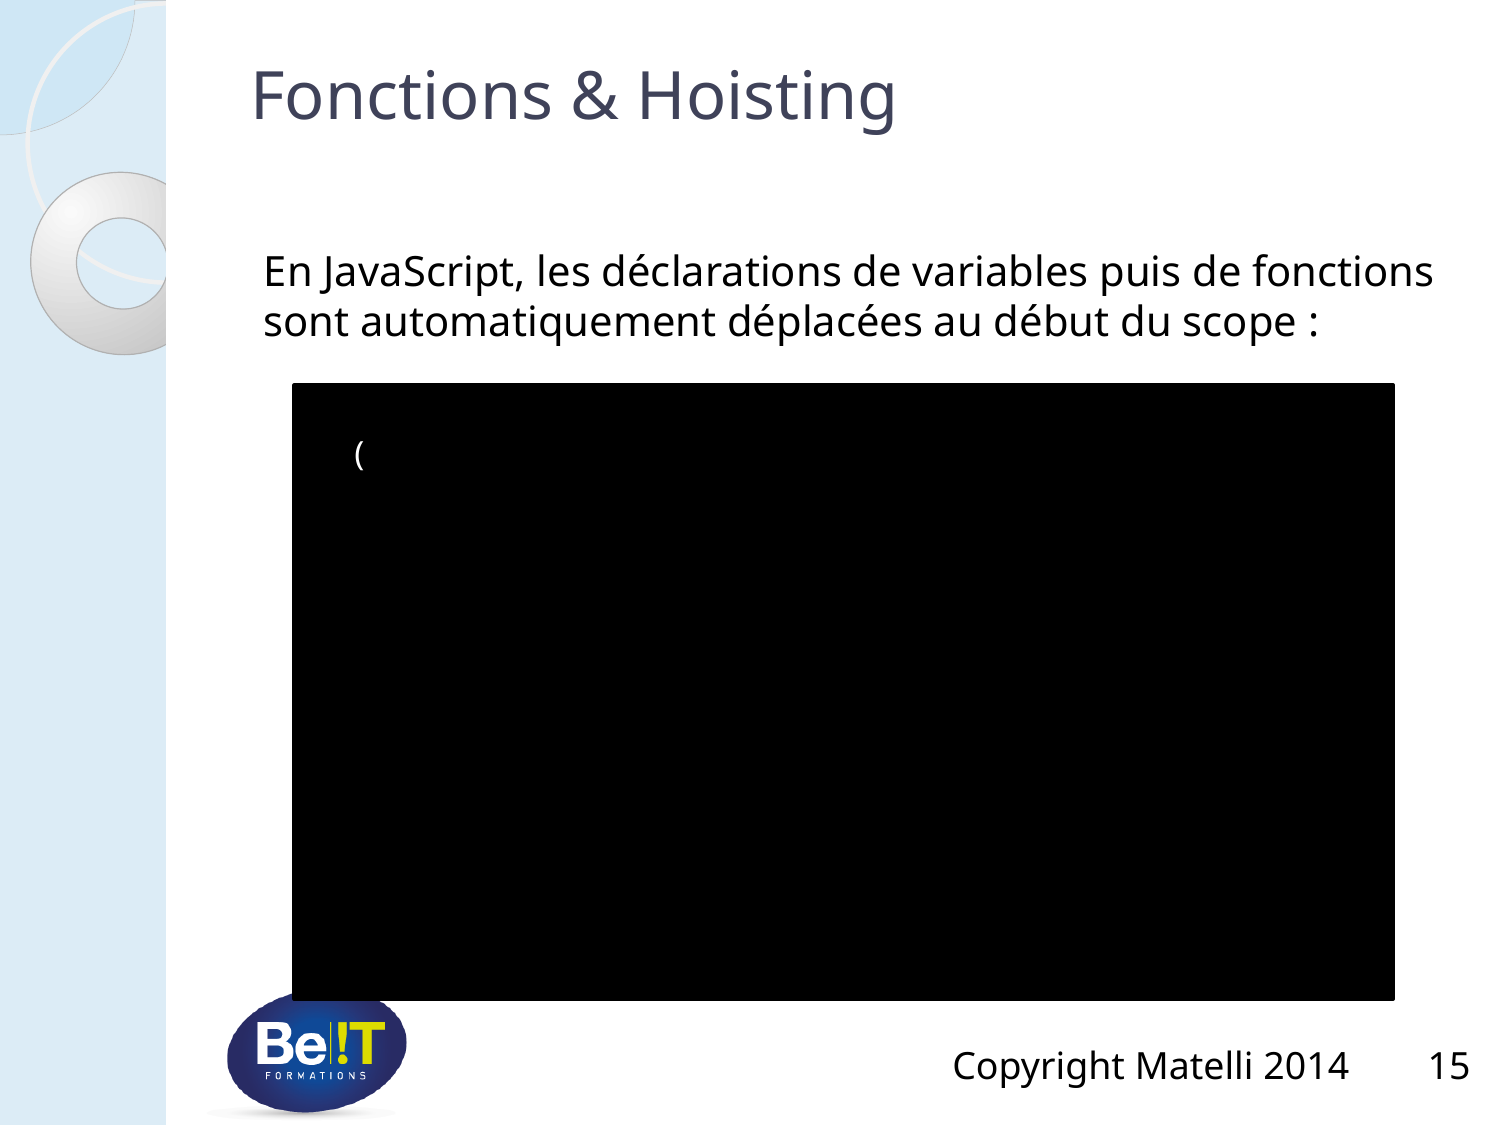

# Fonctions & Hoisting
En JavaScript, les déclarations de variables puis de fonctions sont automatiquement déplacées au début du scope :
 (function() {
 foo();
 bar();
 function foo() {
 console.log("foo");
 }
 var bar = function () {
 console.log("bar");
 };
 }()); // foo, TypeError: undefined is not a function
Copyright Matelli 2014